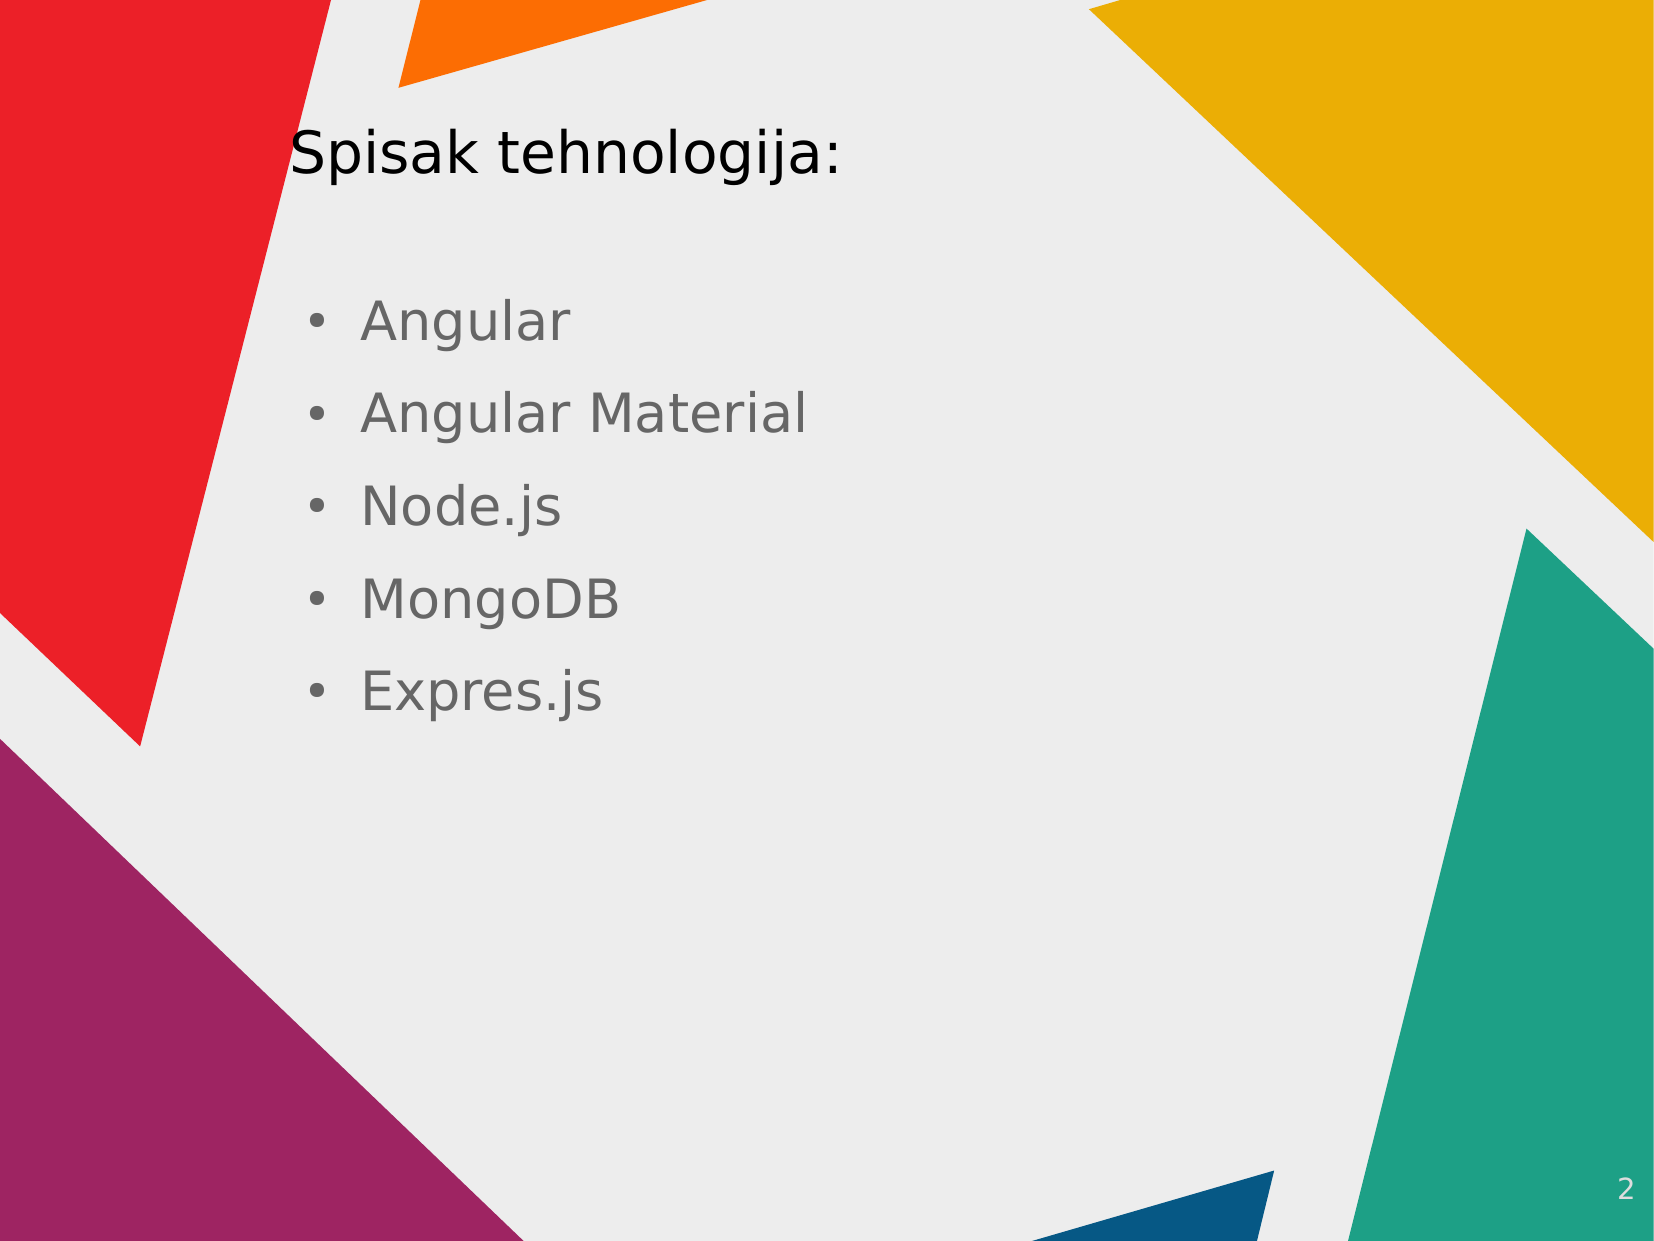

# Spisak tehnologija:
Angular
Angular Material
Node.js
MongoDB
Expres.js
2